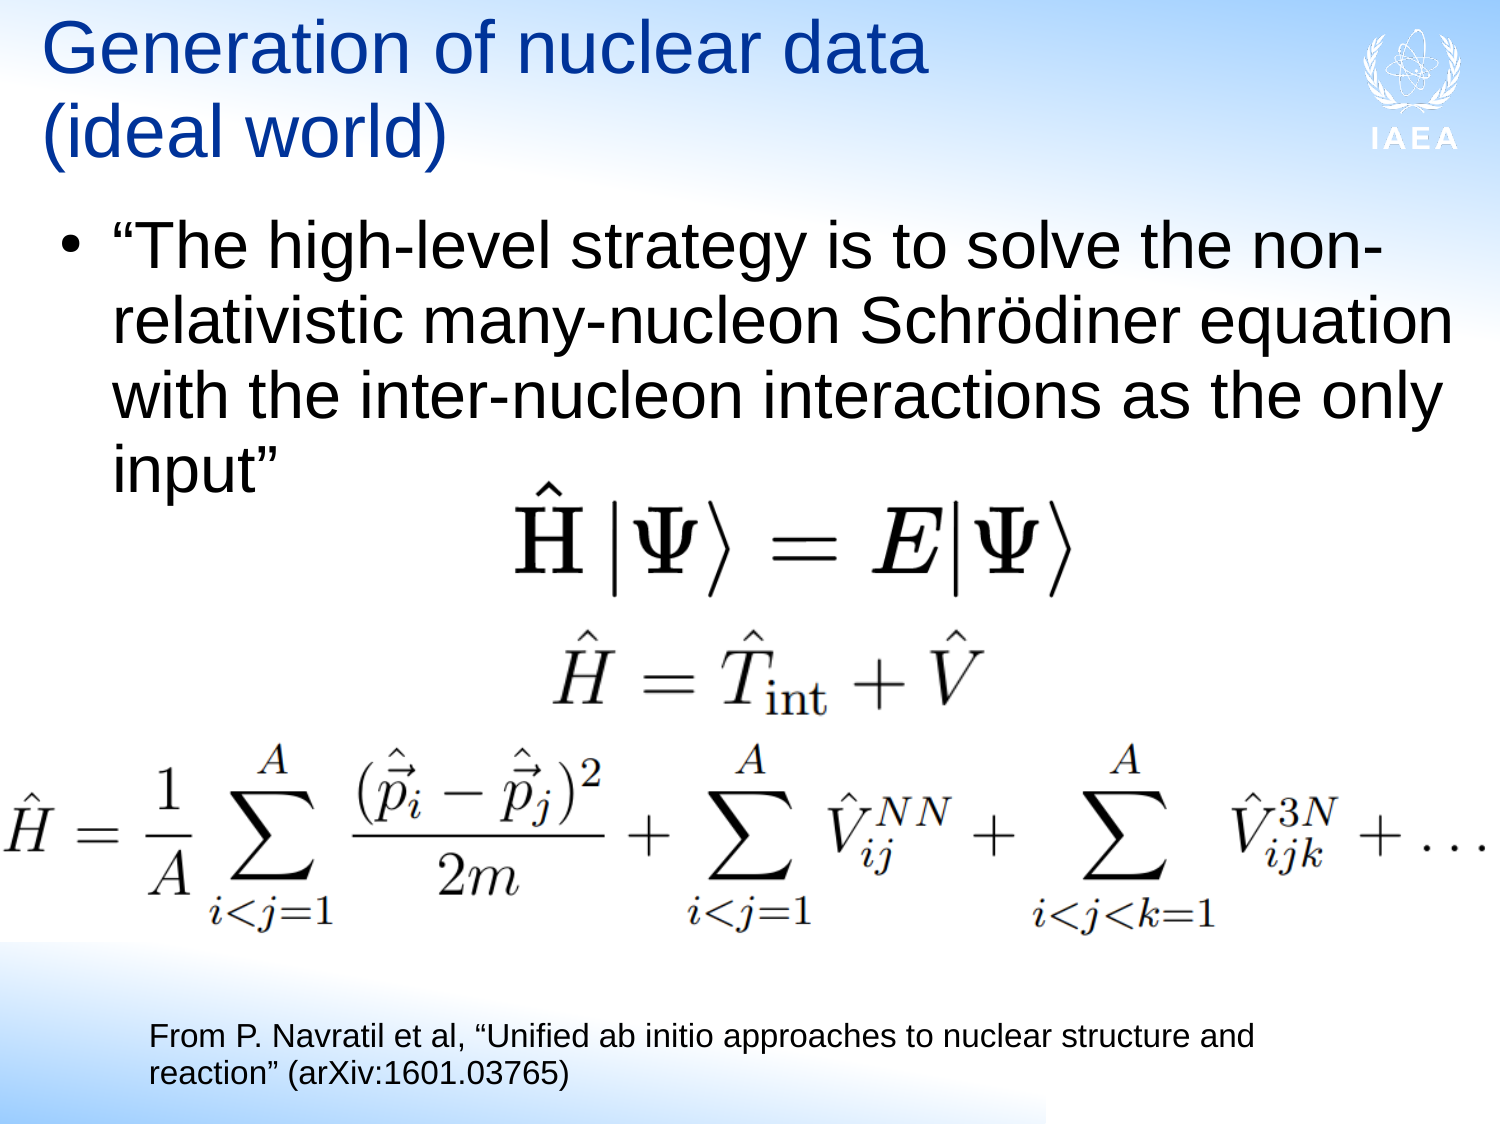

# Generation of nuclear data (ideal world)
“The high-level strategy is to solve the non-relativistic many-nucleon Schrödiner equation with the inter-nucleon interactions as the only input”
From P. Navratil et al, “Unified ab initio approaches to nuclear structure and reaction” (arXiv:1601.03765)